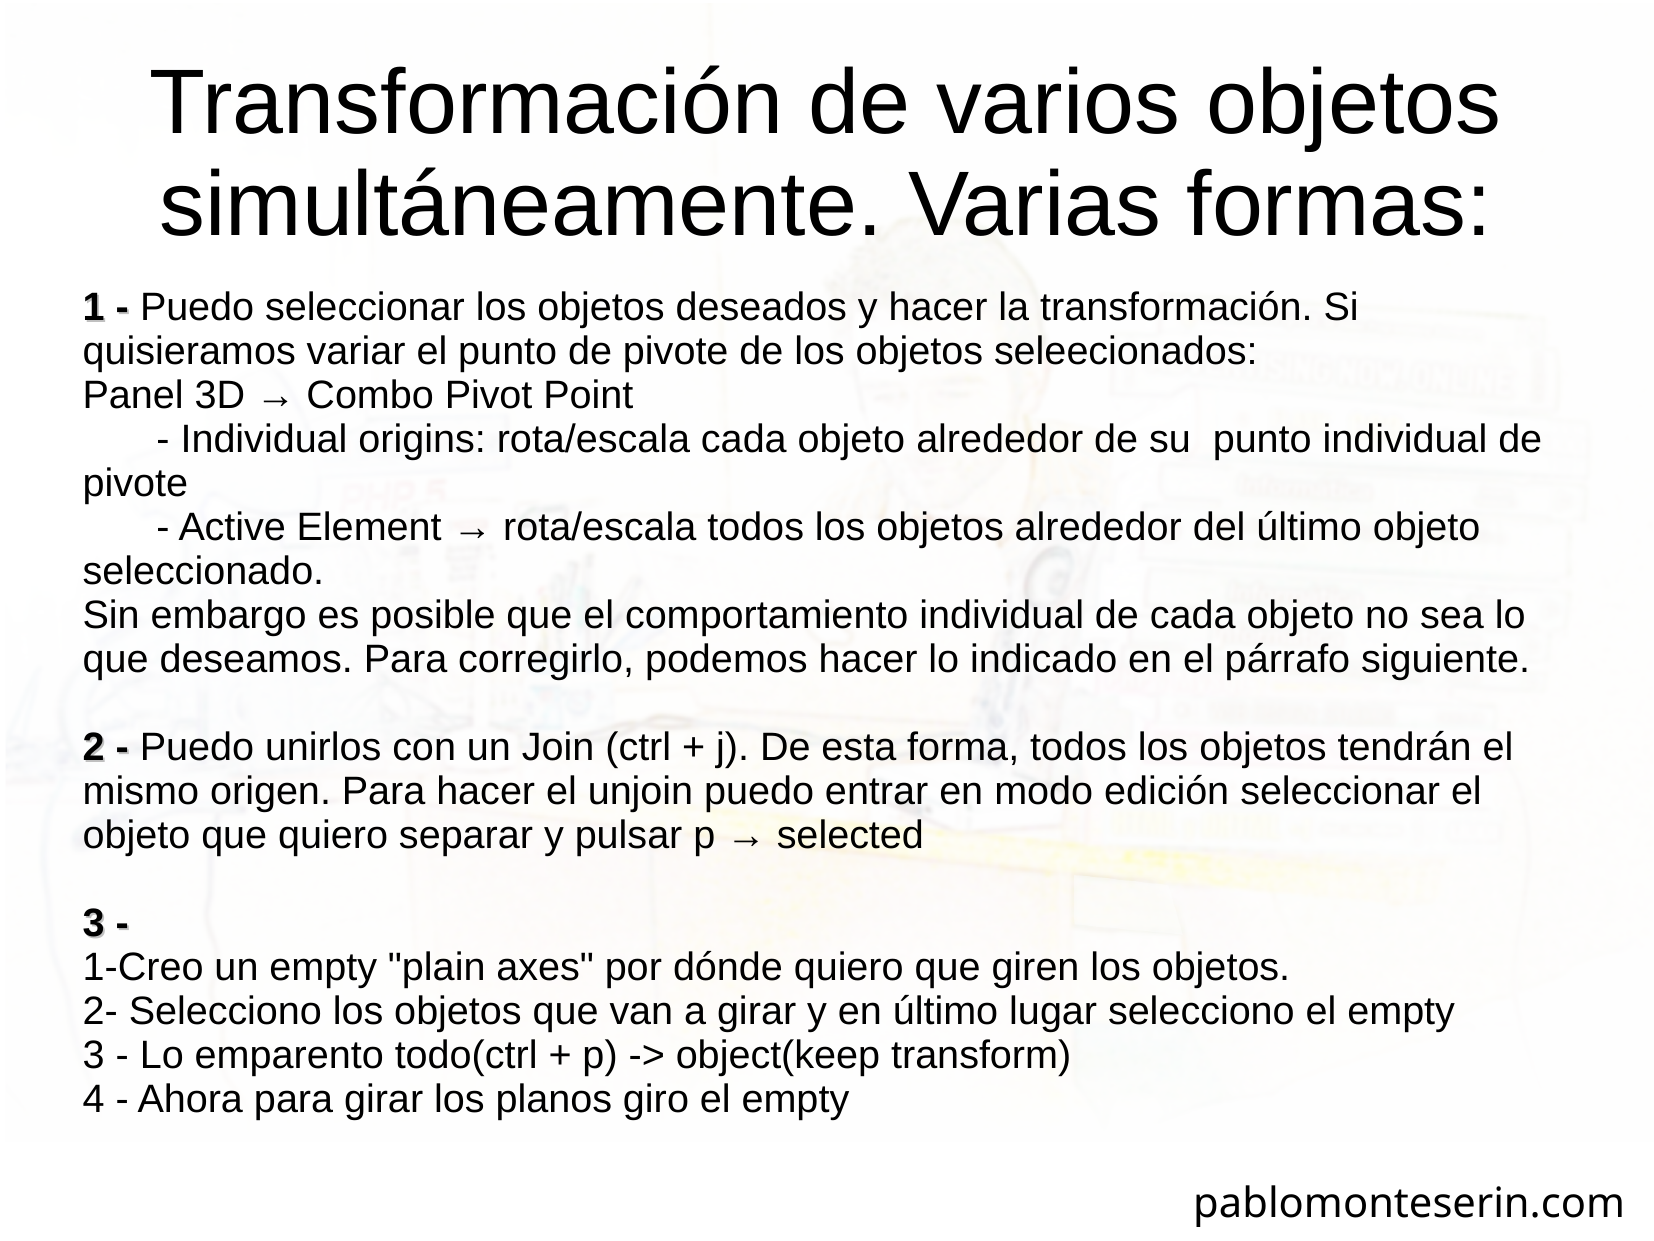

# Transformación de varios objetos simultáneamente. Varias formas:
1 - Puedo seleccionar los objetos deseados y hacer la transformación. Si quisieramos variar el punto de pivote de los objetos seleecionados:
Panel 3D → Combo Pivot Point
	- Individual origins: rota/escala cada objeto alrededor de su punto individual de pivote
	- Active Element → rota/escala todos los objetos alrededor del último objeto seleccionado.
Sin embargo es posible que el comportamiento individual de cada objeto no sea lo que deseamos. Para corregirlo, podemos hacer lo indicado en el párrafo siguiente.
2 - Puedo unirlos con un Join (ctrl + j). De esta forma, todos los objetos tendrán el mismo origen. Para hacer el unjoin puedo entrar en modo edición seleccionar el objeto que quiero separar y pulsar p → selected
3 -
1-Creo un empty "plain axes" por dónde quiero que giren los objetos.
2- Selecciono los objetos que van a girar y en último lugar selecciono el empty
3 - Lo emparento todo(ctrl + p) -> object(keep transform)
4 - Ahora para girar los planos giro el empty